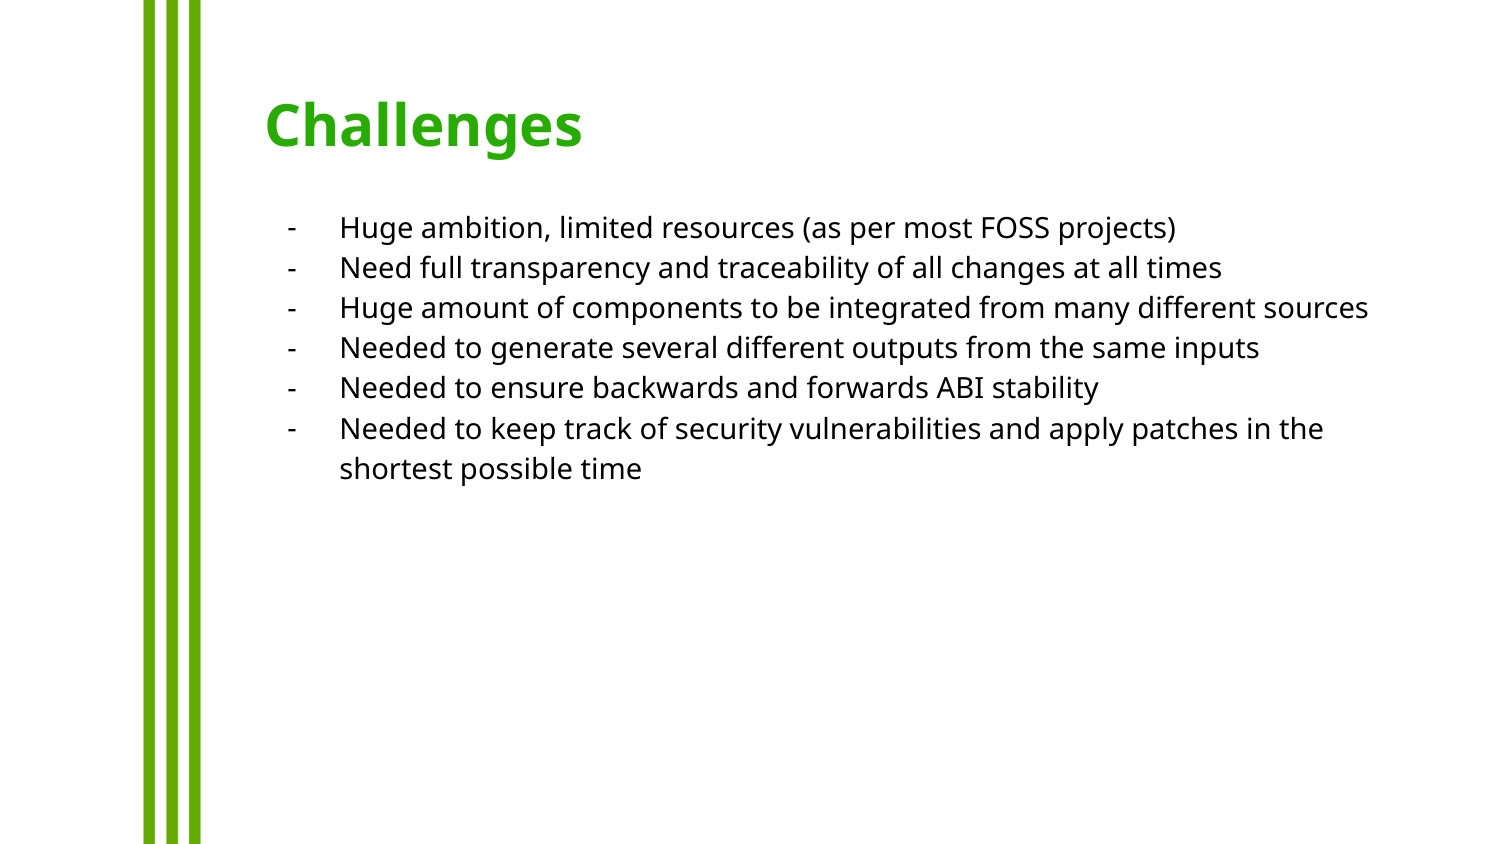

# Challenges
Huge ambition, limited resources (as per most FOSS projects)
Need full transparency and traceability of all changes at all times
Huge amount of components to be integrated from many different sources
Needed to generate several different outputs from the same inputs
Needed to ensure backwards and forwards ABI stability
Needed to keep track of security vulnerabilities and apply patches in the shortest possible time